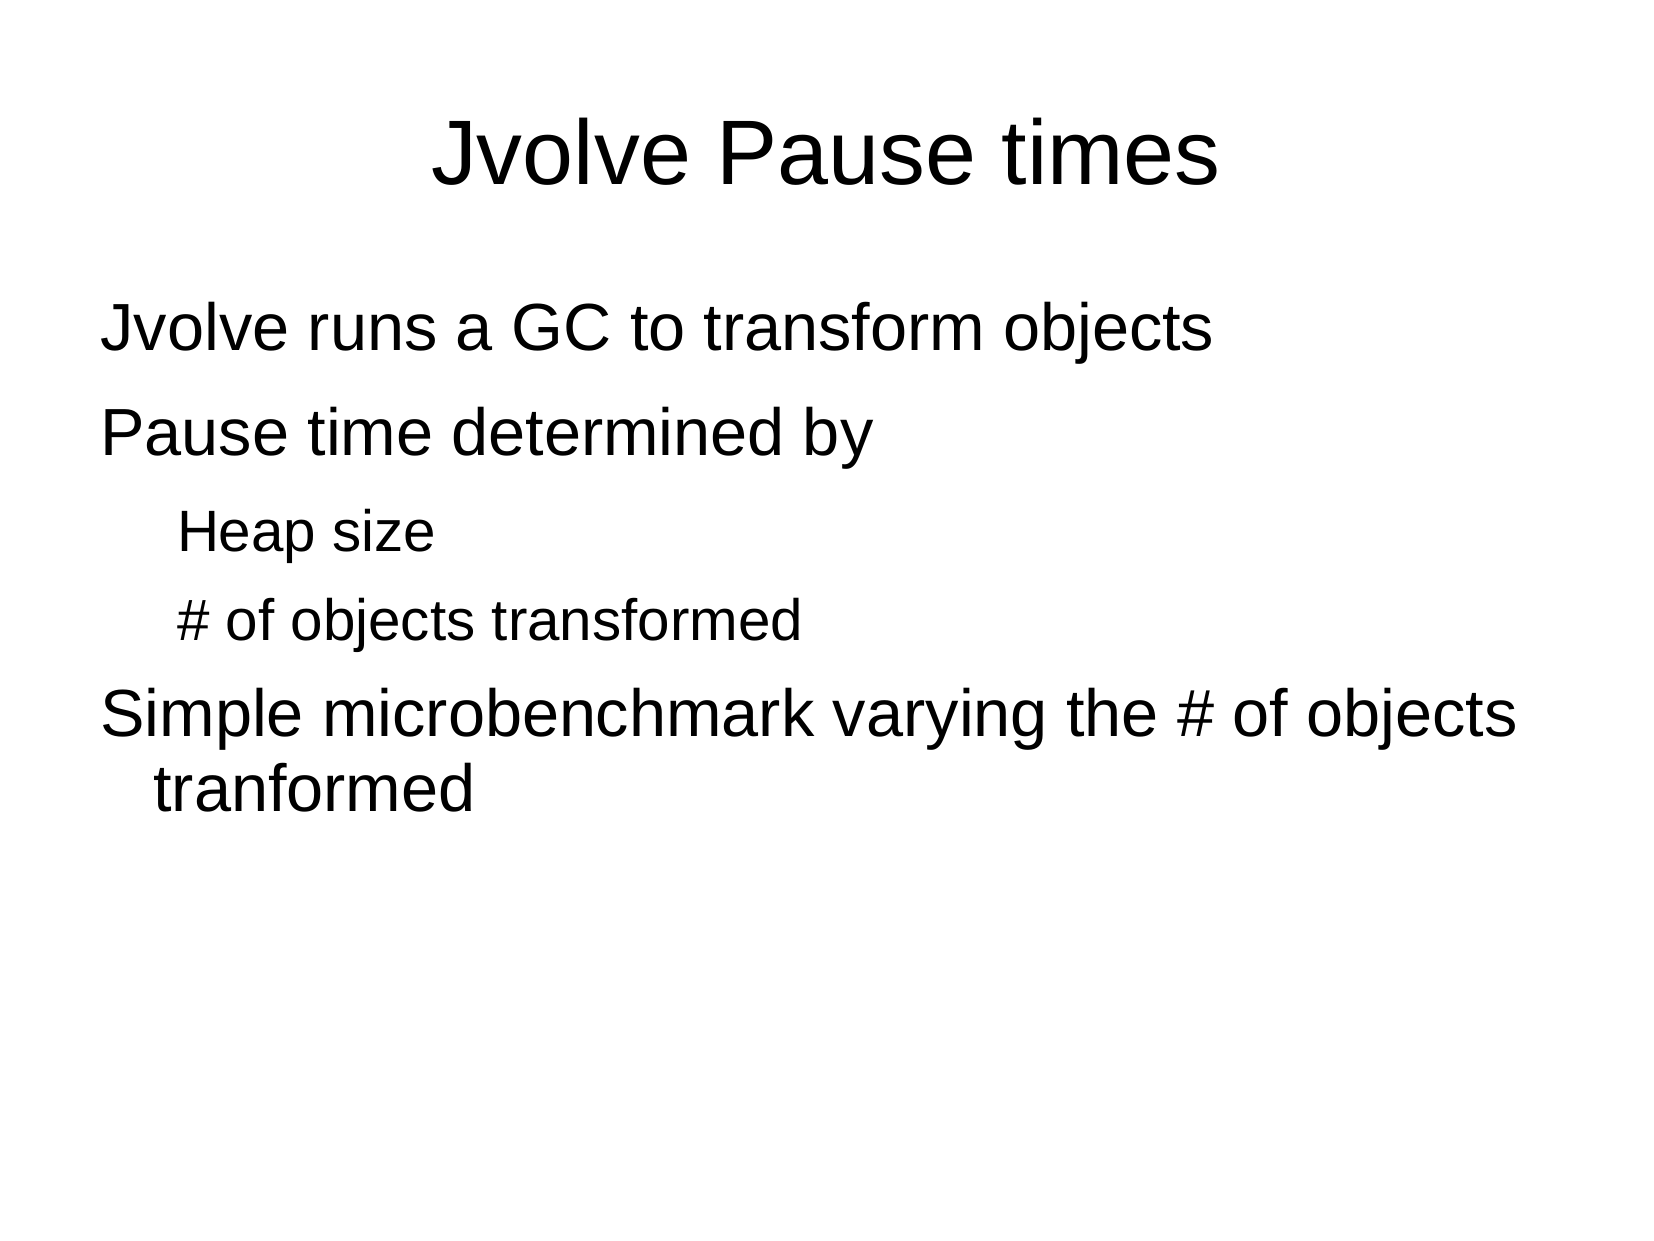

# Jvolve Pause times
Jvolve runs a GC to transform objects
Pause time determined by
Heap size
# of objects transformed
Simple microbenchmark varying the # of objects tranformed